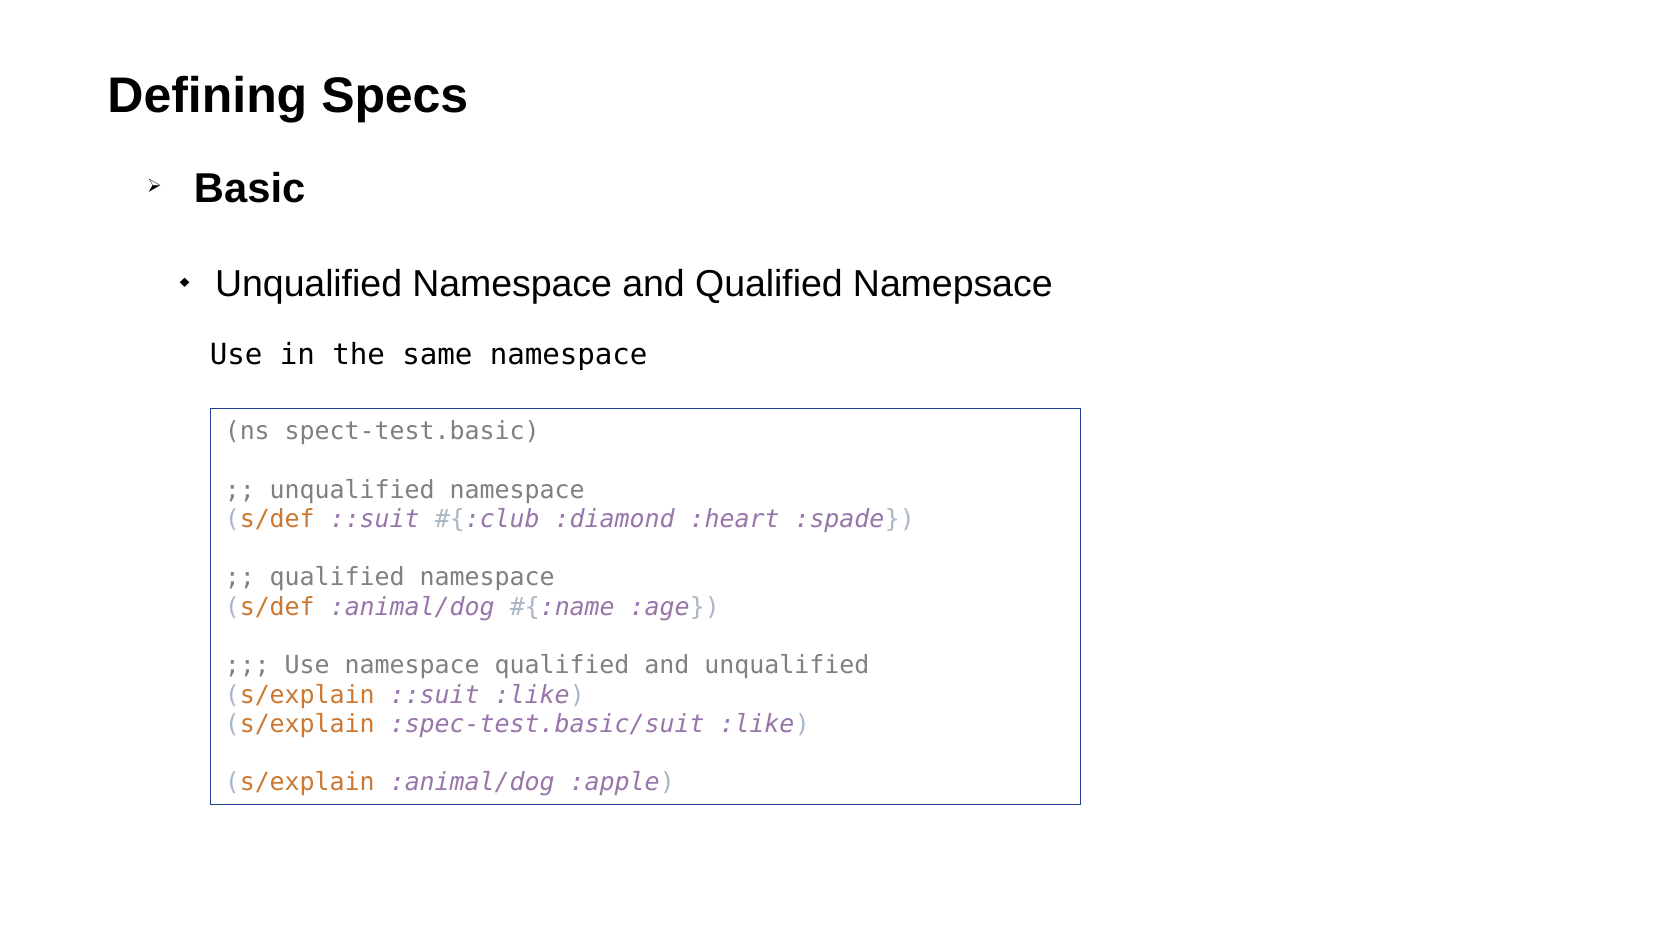

Defining Specs
 Basic
Unqualified Namespace and Qualified Namepsace
Use in the same namespace
(ns spect-test.basic)
;; unqualified namespace
(s/def ::suit #{:club :diamond :heart :spade})
;; qualified namespace
(s/def :animal/dog #{:name :age})
;;; Use namespace qualified and unqualified
(s/explain ::suit :like)
(s/explain :spec-test.basic/suit :like)
(s/explain :animal/dog :apple)